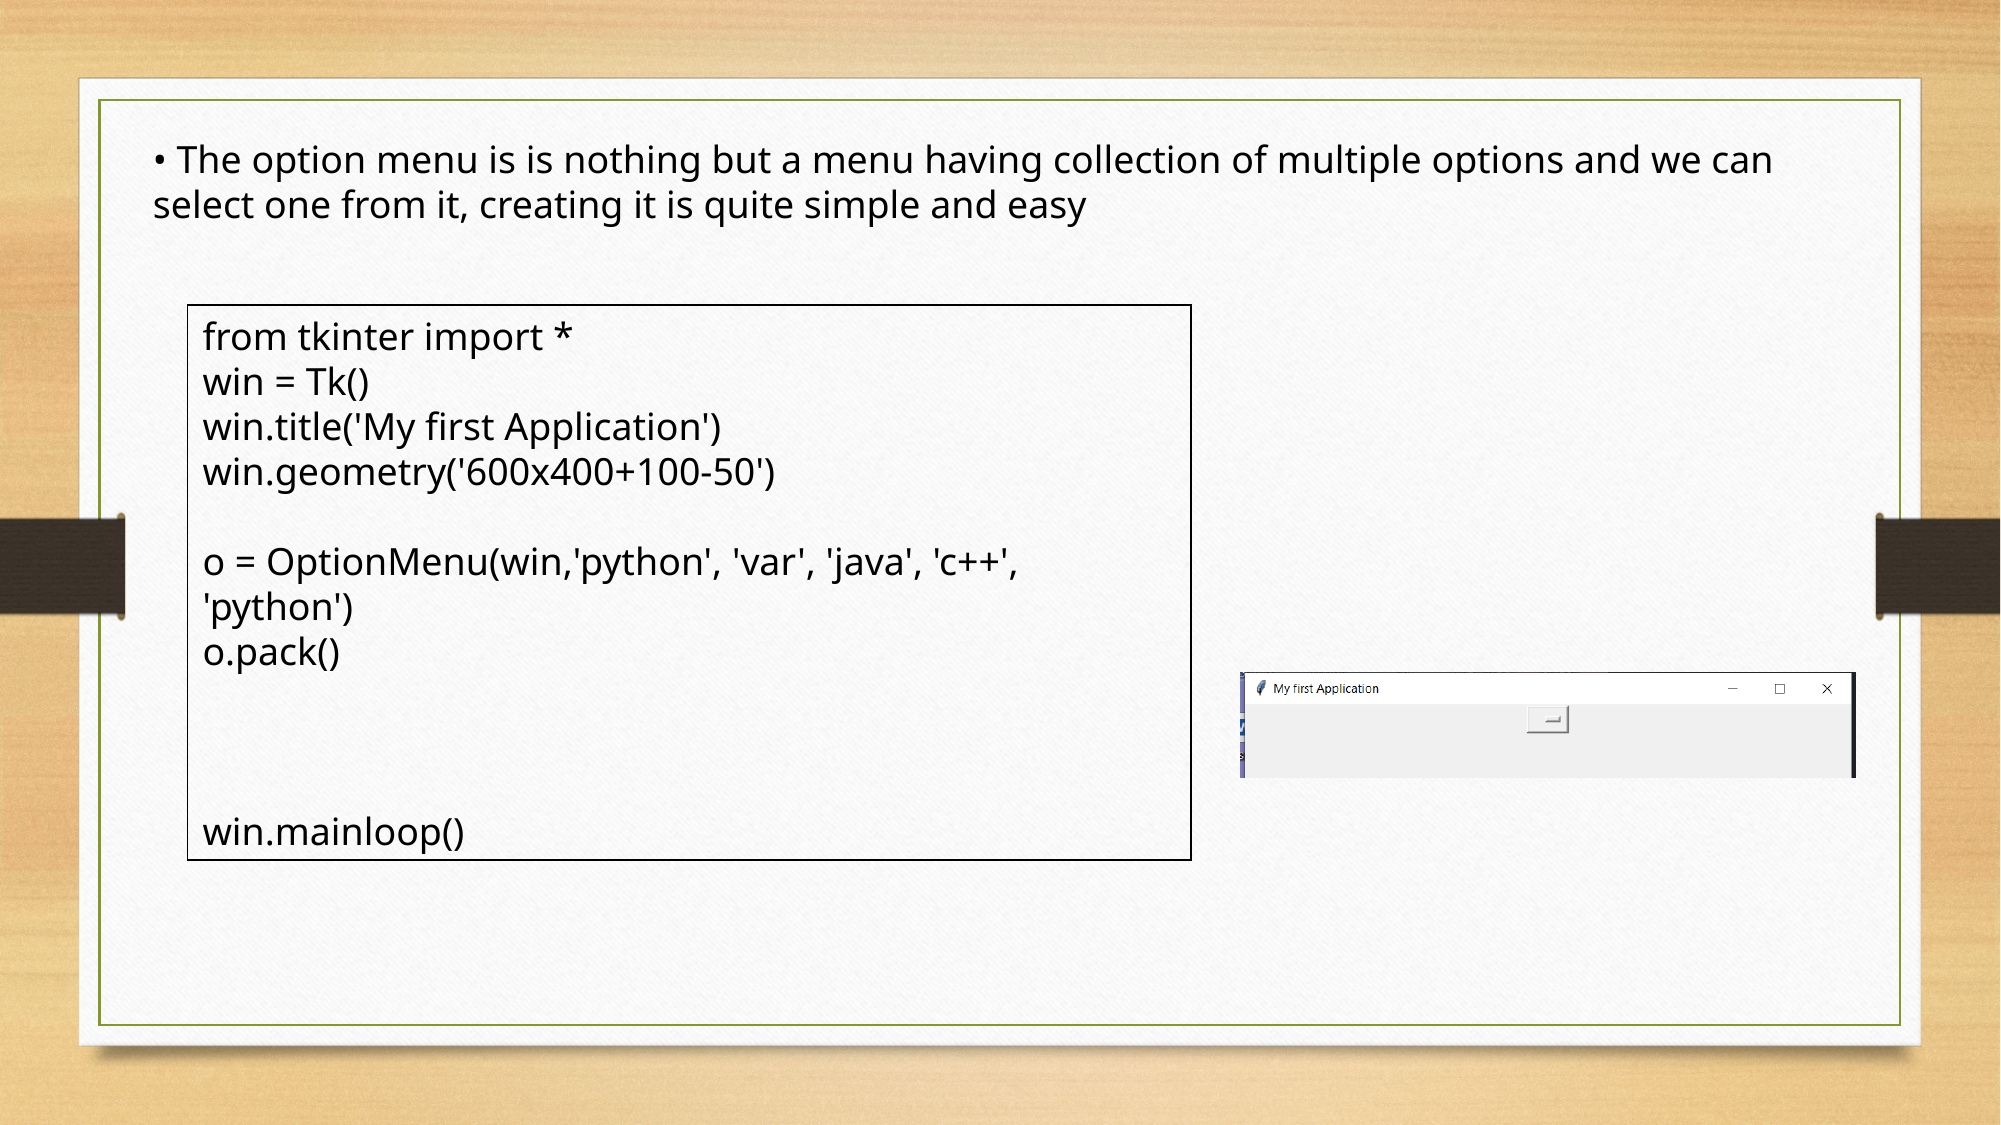

• The option menu is is nothing but a menu having collection of multiple options and we can select one from it, creating it is quite simple and easy
from tkinter import *
win = Tk()
win.title('My first Application')
win.geometry('600x400+100-50')
o = OptionMenu(win,'python', 'var', 'java', 'c++', 'python')
o.pack()
win.mainloop()